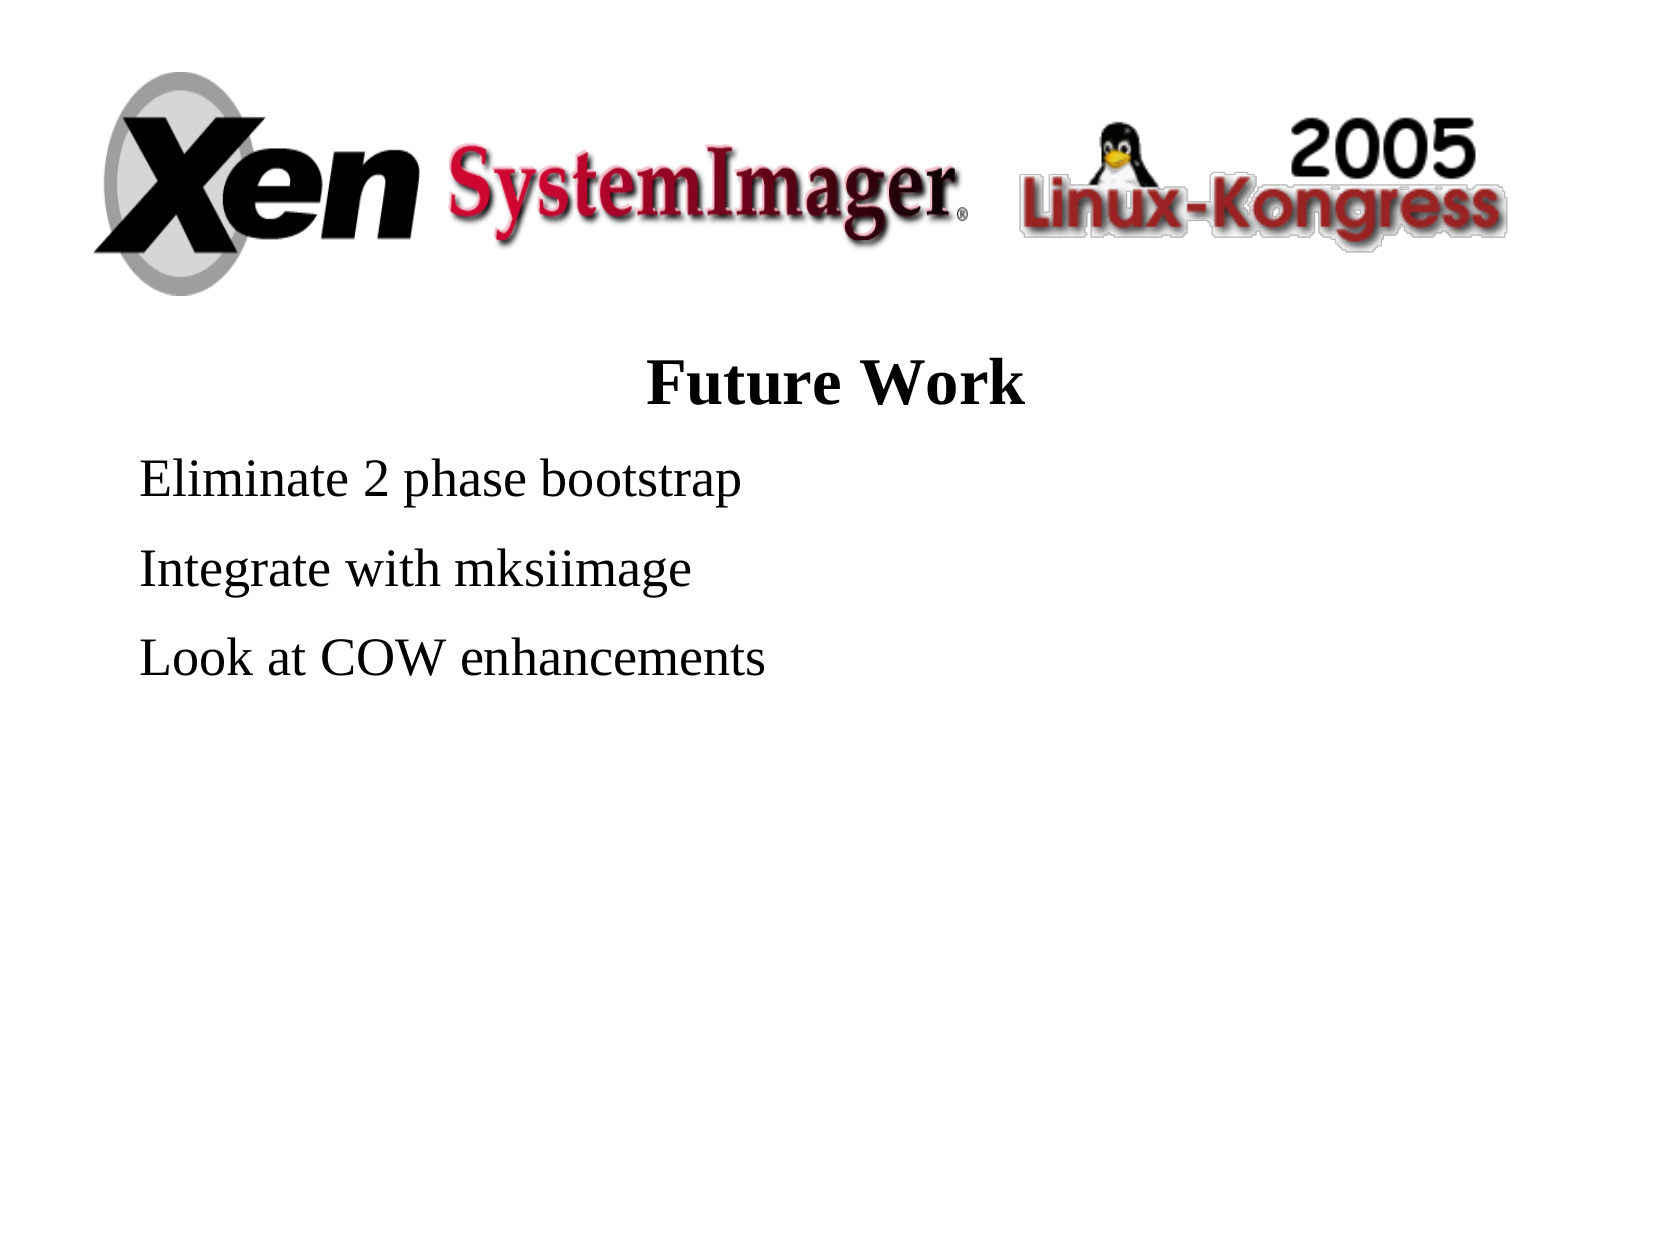

#
Future Work
Eliminate 2 phase bootstrap
Integrate with mksiimage
Look at COW enhancements